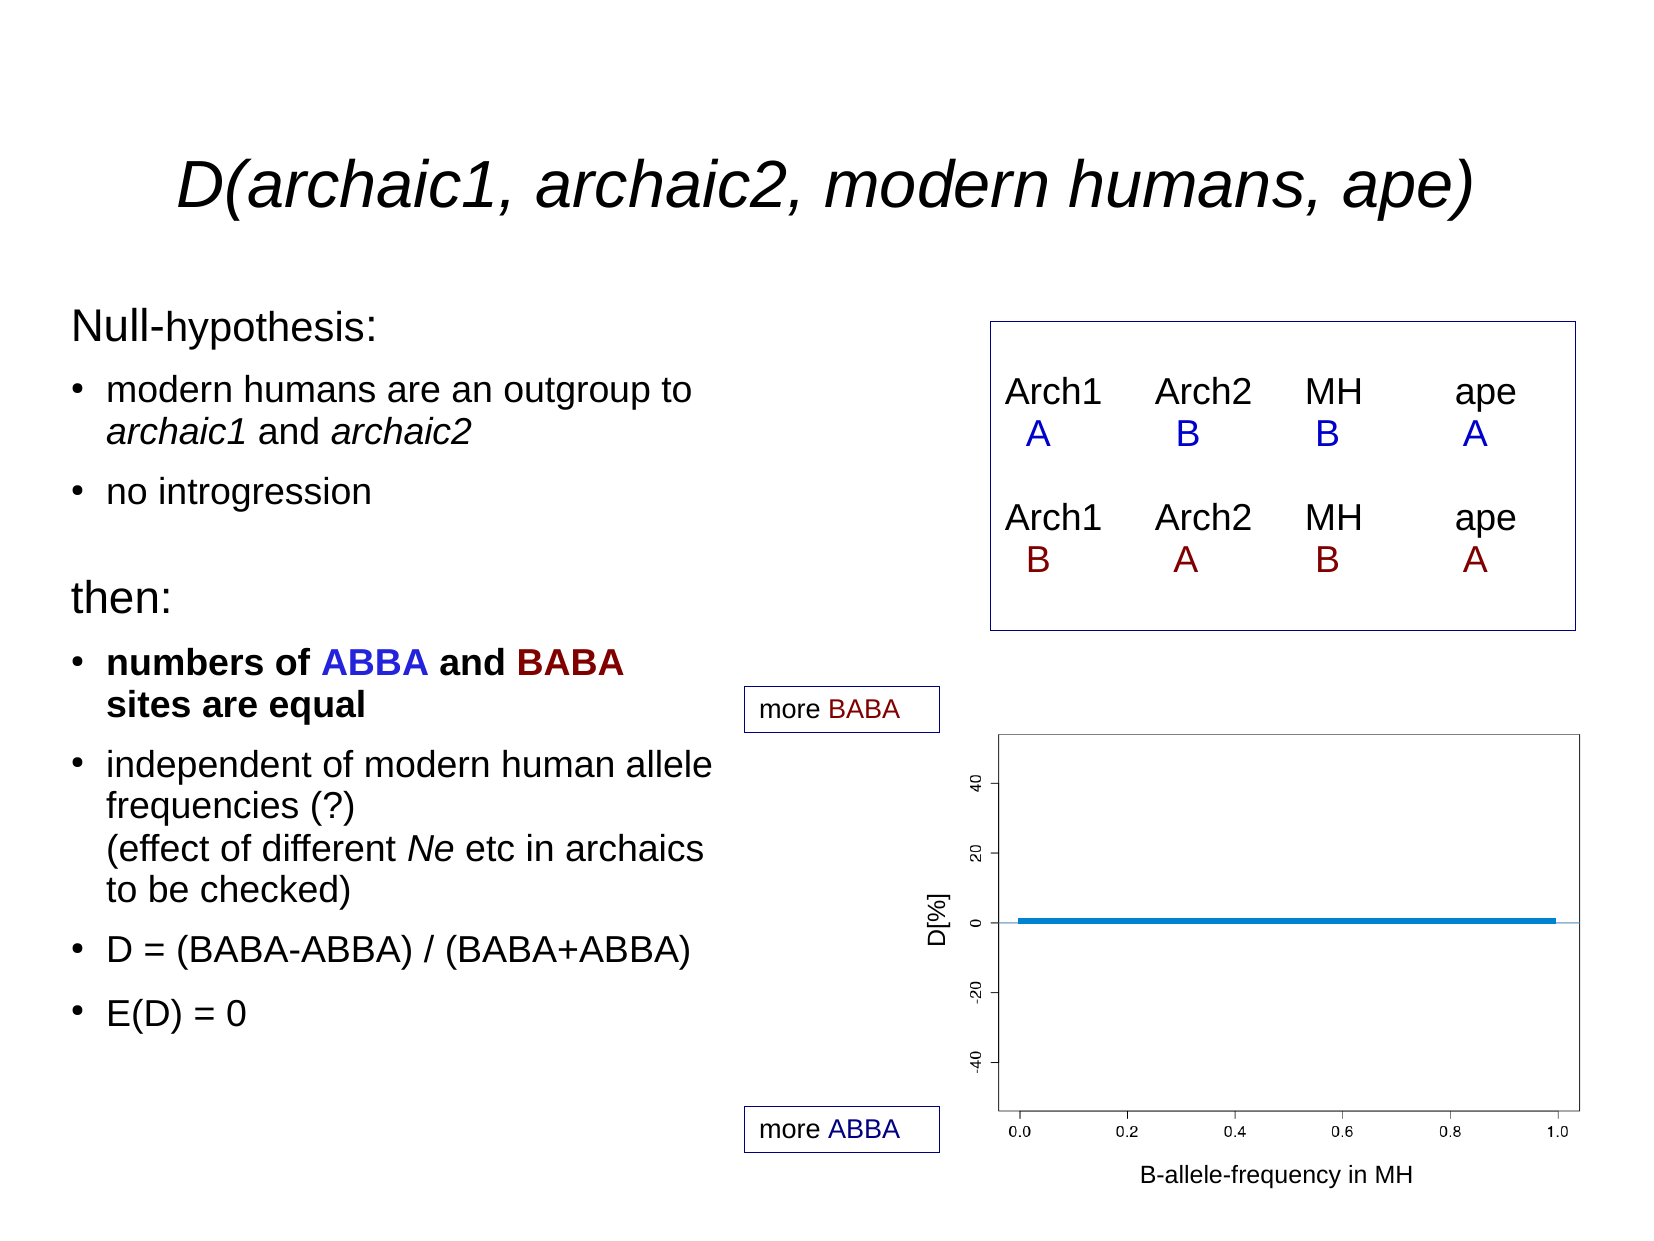

# D(archaic1, archaic2, modern humans, ape)
Null-hypothesis:
modern humans are an outgroup to archaic1 and archaic2
no introgression
then:
numbers of ABBA and BABA
sites are equal
independent of modern human allele frequencies (?)
(effect of different Ne etc in archaics to be checked)
D = (BABA-ABBA) / (BABA+ABBA)
E(D) = 0
Arch1	Arch2	MH		ape
 A		 B		 B		 A
Arch1	Arch2	MH		ape
 B		 A		 B		 A
more BABA
more ABBA
B-allele-frequency in MH
D[%]